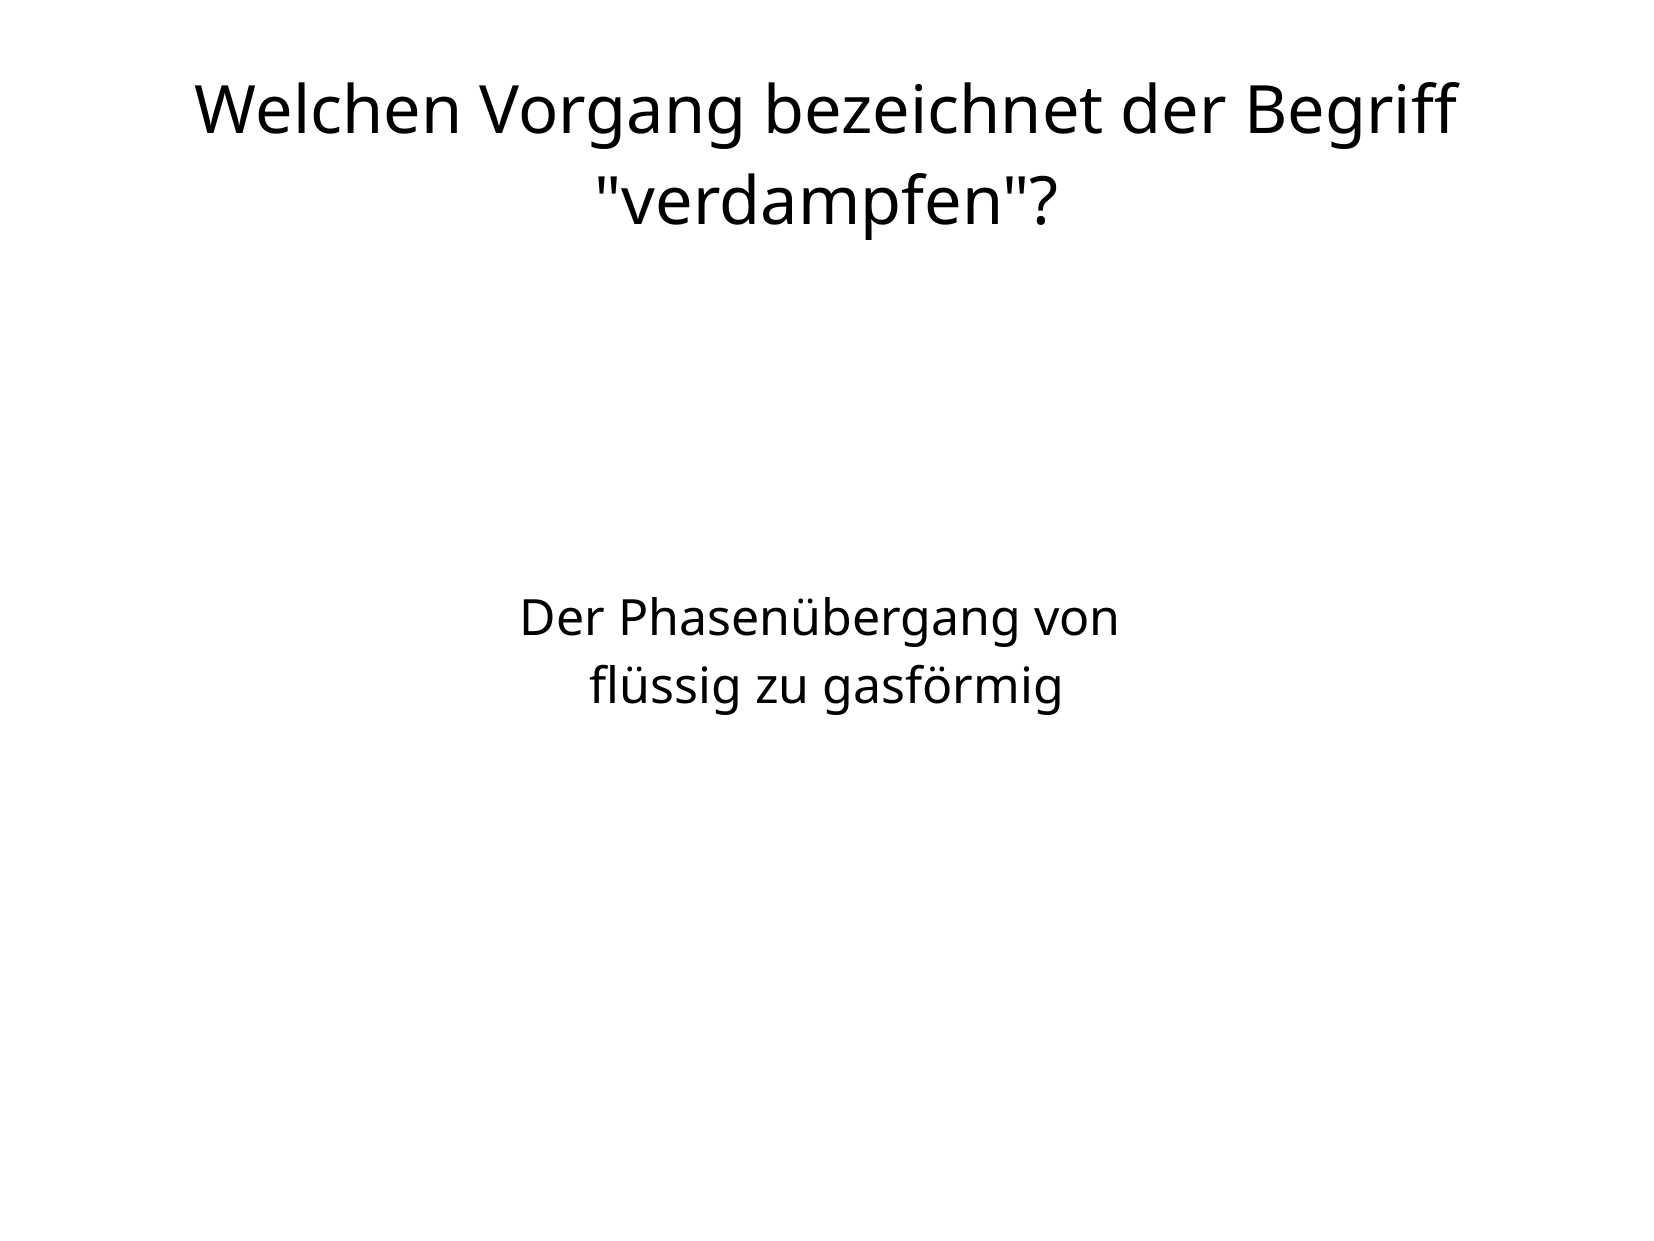

# Welchen Vorgang bezeichnet der Begriff "verdampfen"?
Der Phasenübergang von
flüssig zu gasförmig